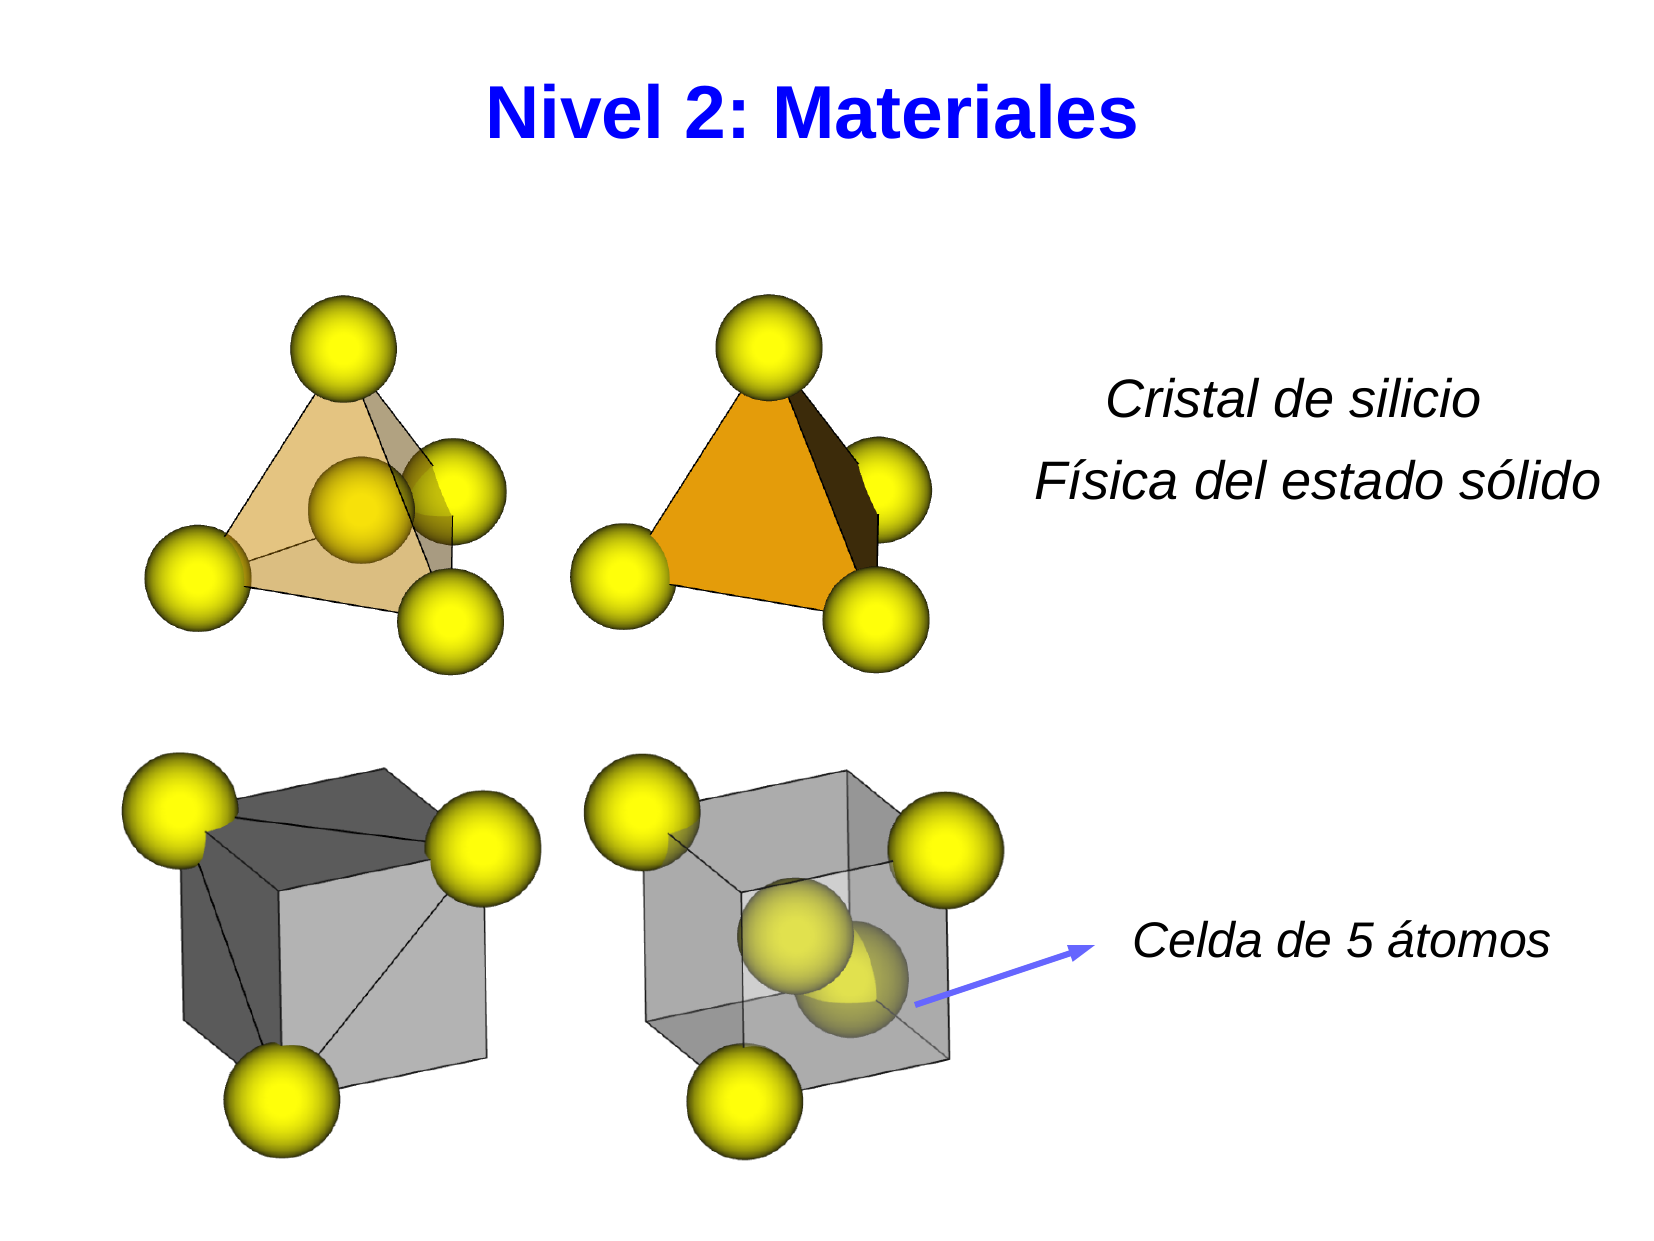

Nivel 2: Materiales
Cristal de silicio
Física del estado sólido
Celda de 5 átomos